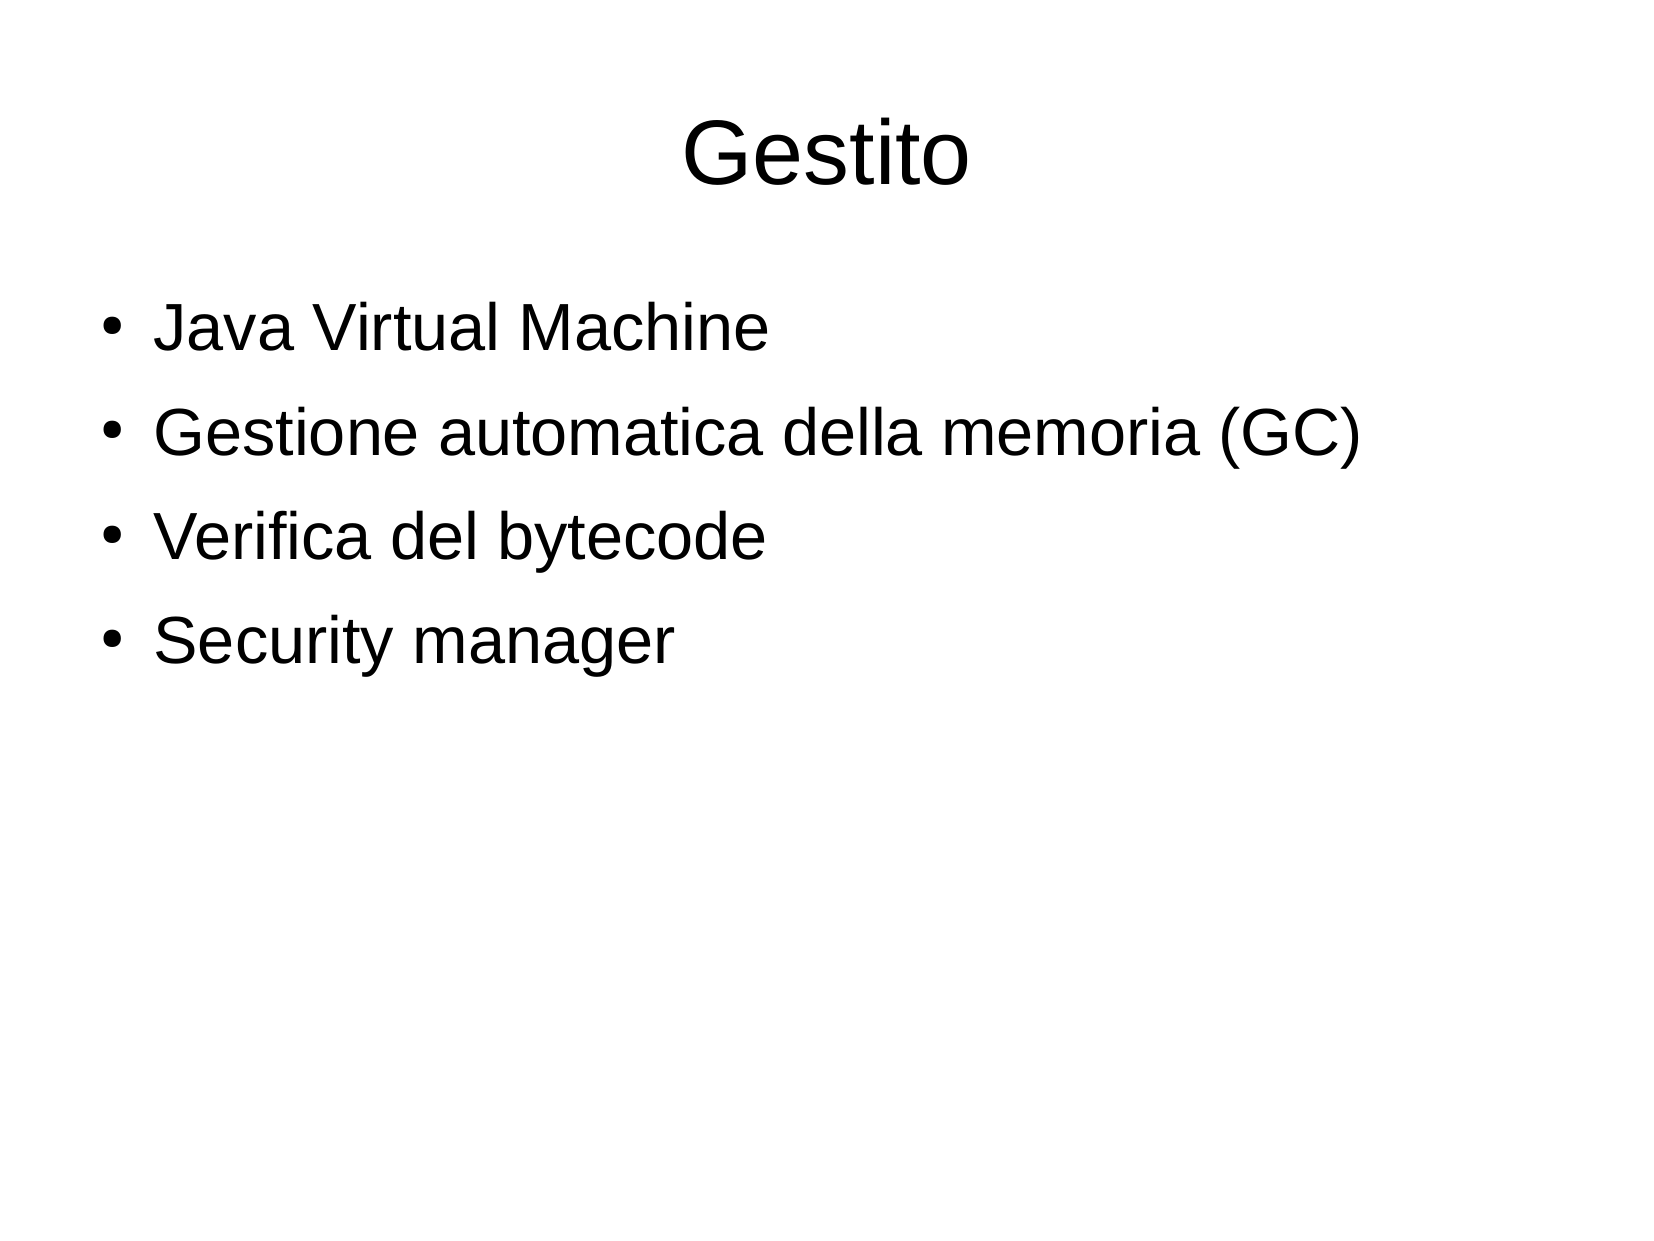

# Gestito
Java Virtual Machine
Gestione automatica della memoria (GC)
Verifica del bytecode
Security manager